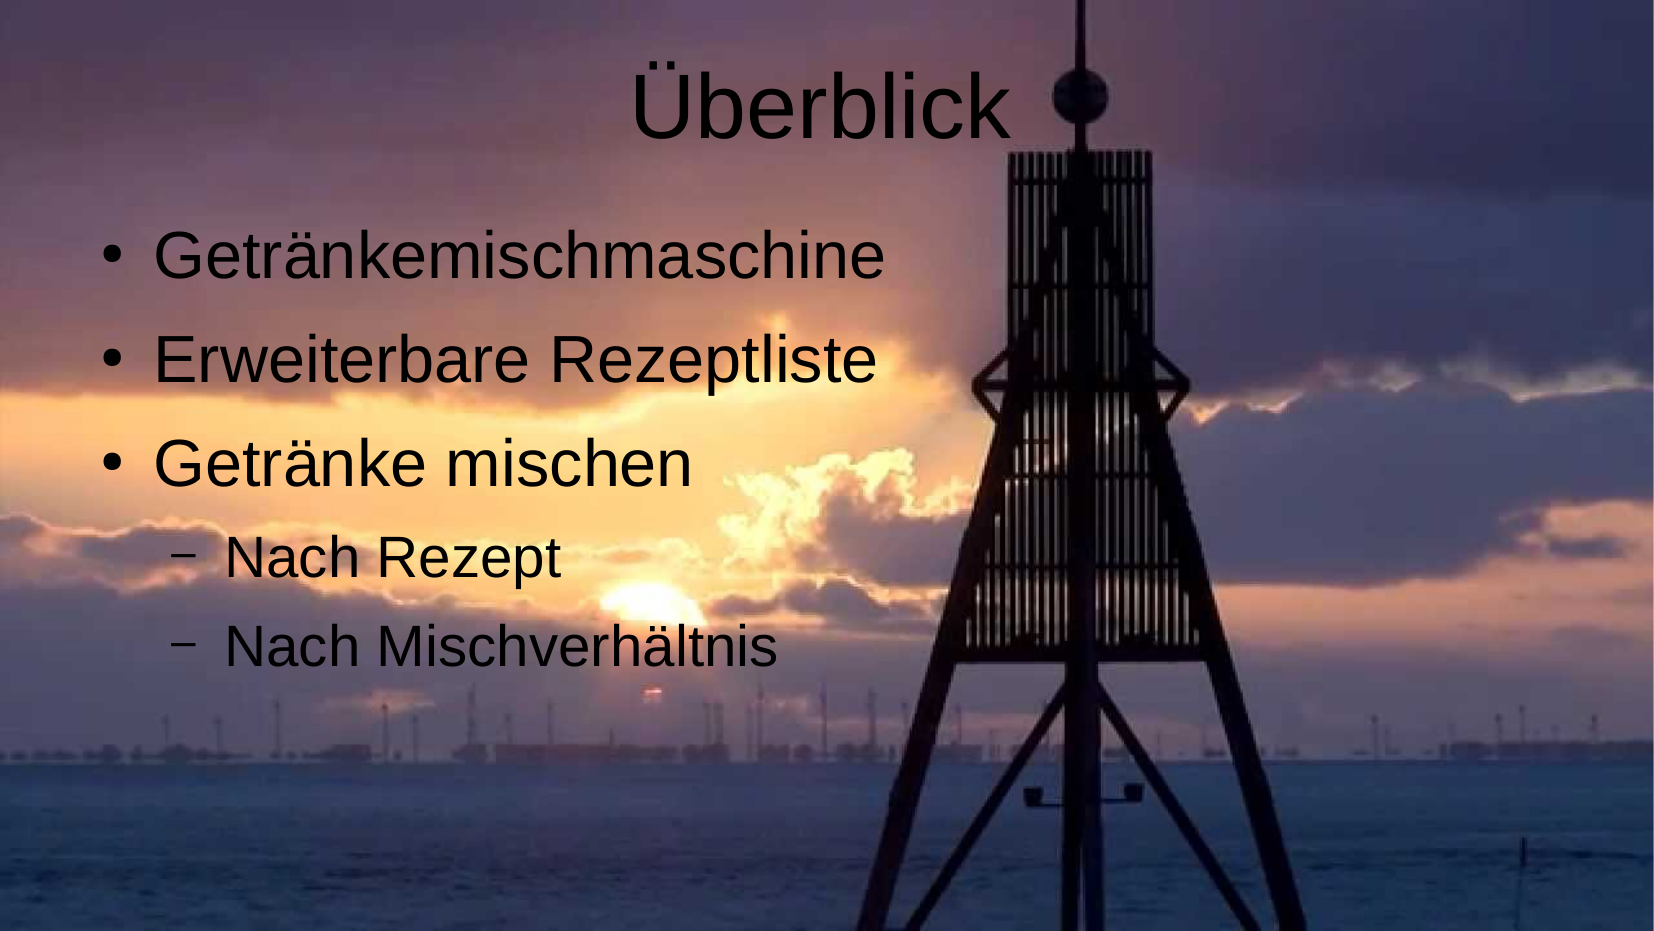

# Überblick
Getränkemischmaschine
Erweiterbare Rezeptliste
Getränke mischen
Nach Rezept
Nach Mischverhältnis